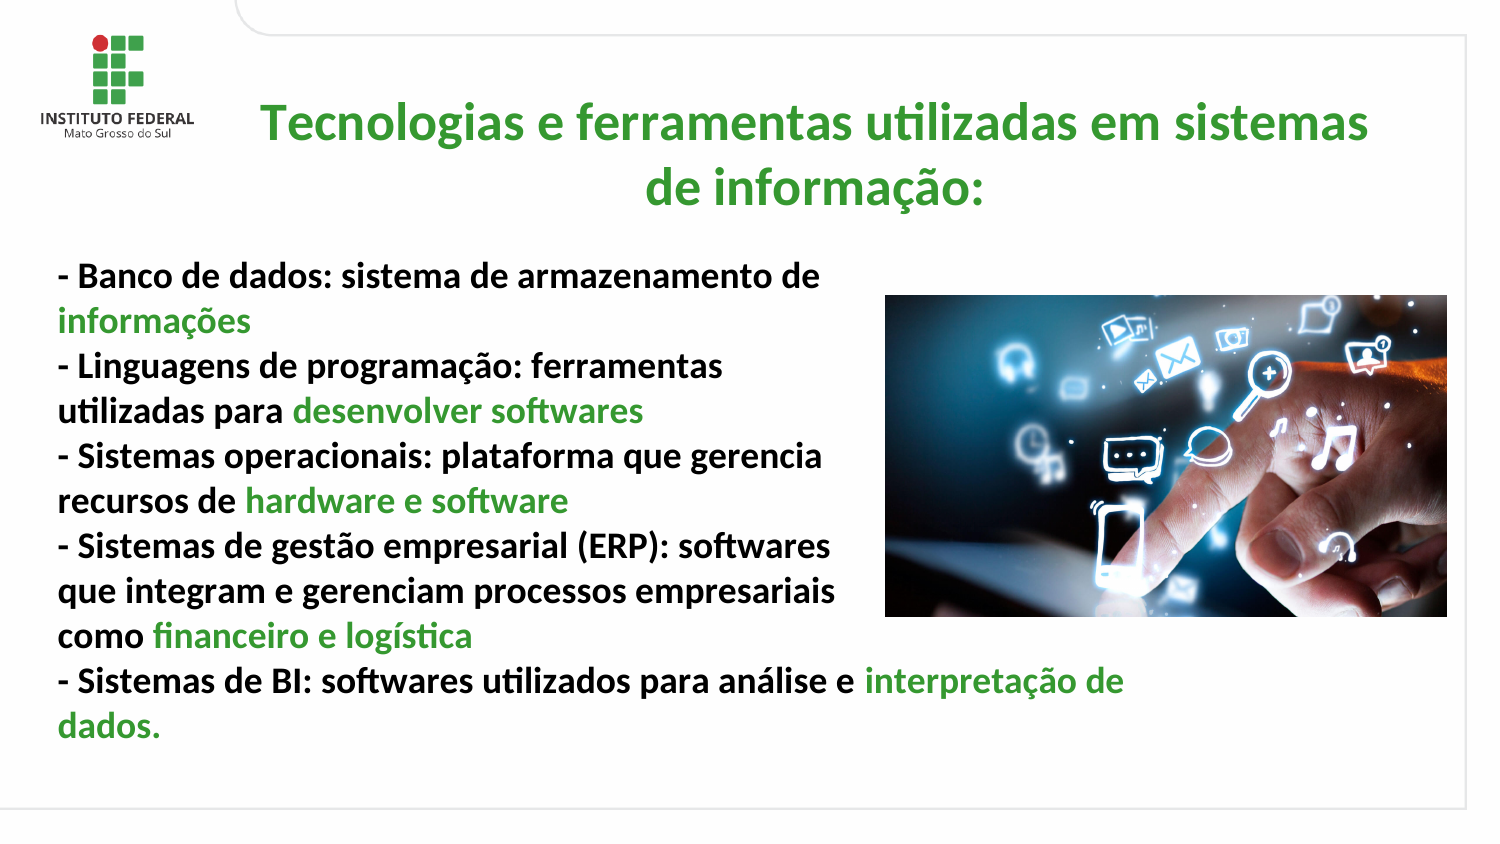

Tecnologias e ferramentas utilizadas em sistemas de informação:
- Banco de dados: sistema de armazenamento de
informações
- Linguagens de programação: ferramentas
utilizadas para desenvolver softwares
- Sistemas operacionais: plataforma que gerencia
recursos de hardware e software
- Sistemas de gestão empresarial (ERP): softwares
que integram e gerenciam processos empresariais
como financeiro e logística
- Sistemas de BI: softwares utilizados para análise e interpretação de dados.